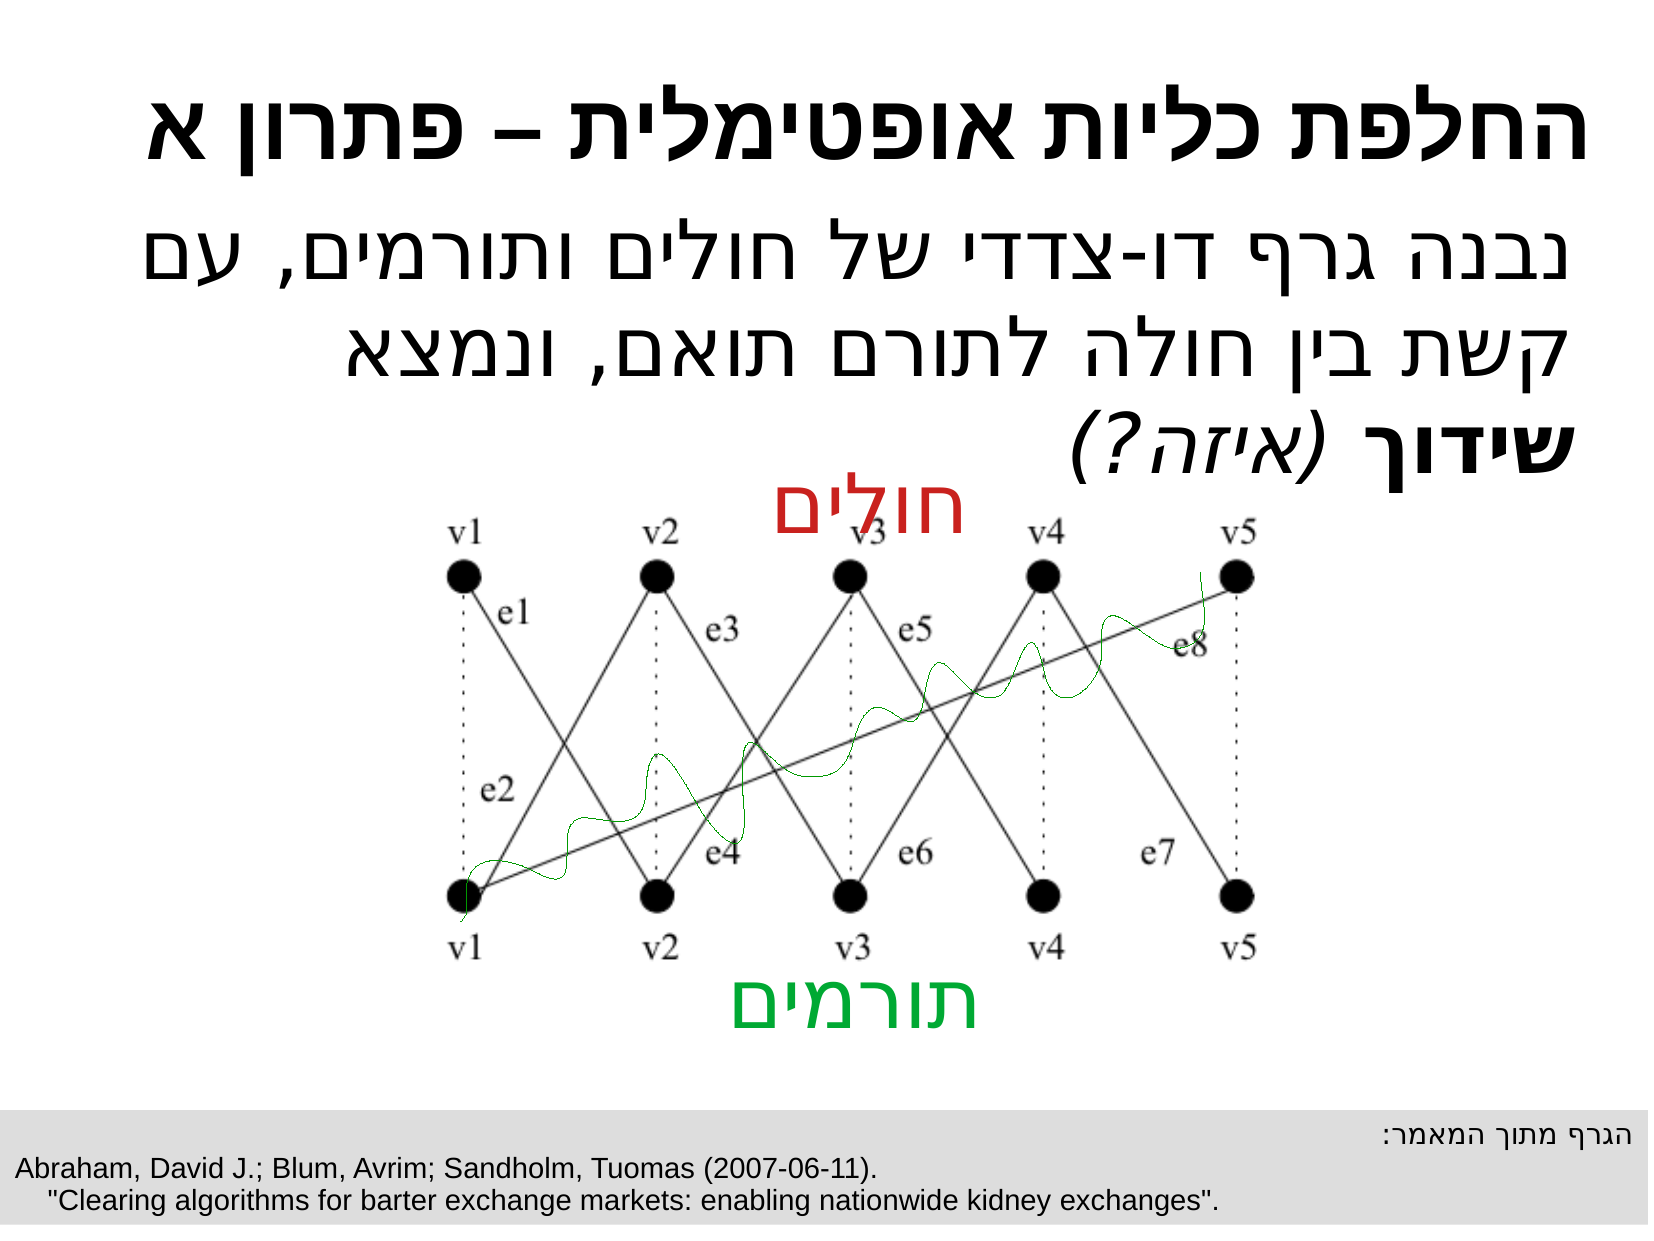

# החלפת כליות אופטימלית – פתרון א
נבנה גרף דו-צדדי של חולים ותורמים, עם קשת בין חולה לתורם תואם, ונמצא שידוך (איזה?)
חולים
תורמים
הגרף מתוך המאמר:
Abraham, David J.; Blum, Avrim; Sandholm, Tuomas (2007-06-11).
 "Clearing algorithms for barter exchange markets: enabling nationwide kidney exchanges".